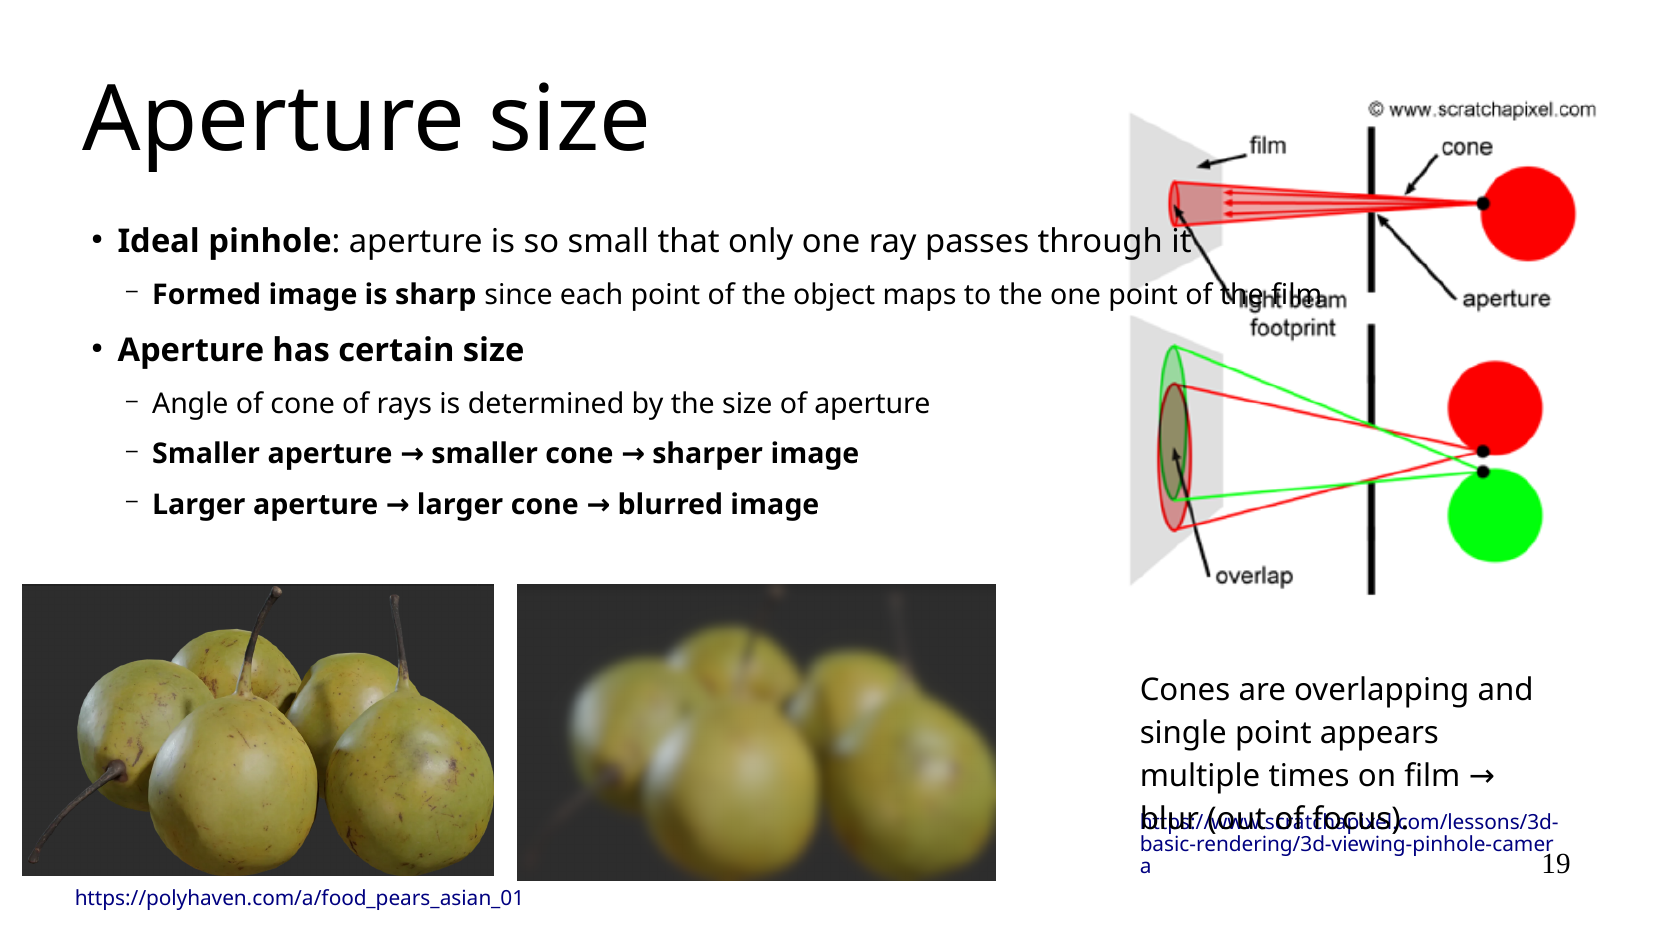

# Aperture size
Ideal pinhole: aperture is so small that only one ray passes through it
Formed image is sharp since each point of the object maps to the one point of the film
Aperture has certain size
Angle of cone of rays is determined by the size of aperture
Smaller aperture → smaller cone → sharper image
Larger aperture → larger cone → blurred image
Cones are overlapping and single point appears multiple times on film → blur (out of focus).
https://www.scratchapixel.com/lessons/3d-basic-rendering/3d-viewing-pinhole-camera
19
https://polyhaven.com/a/food_pears_asian_01